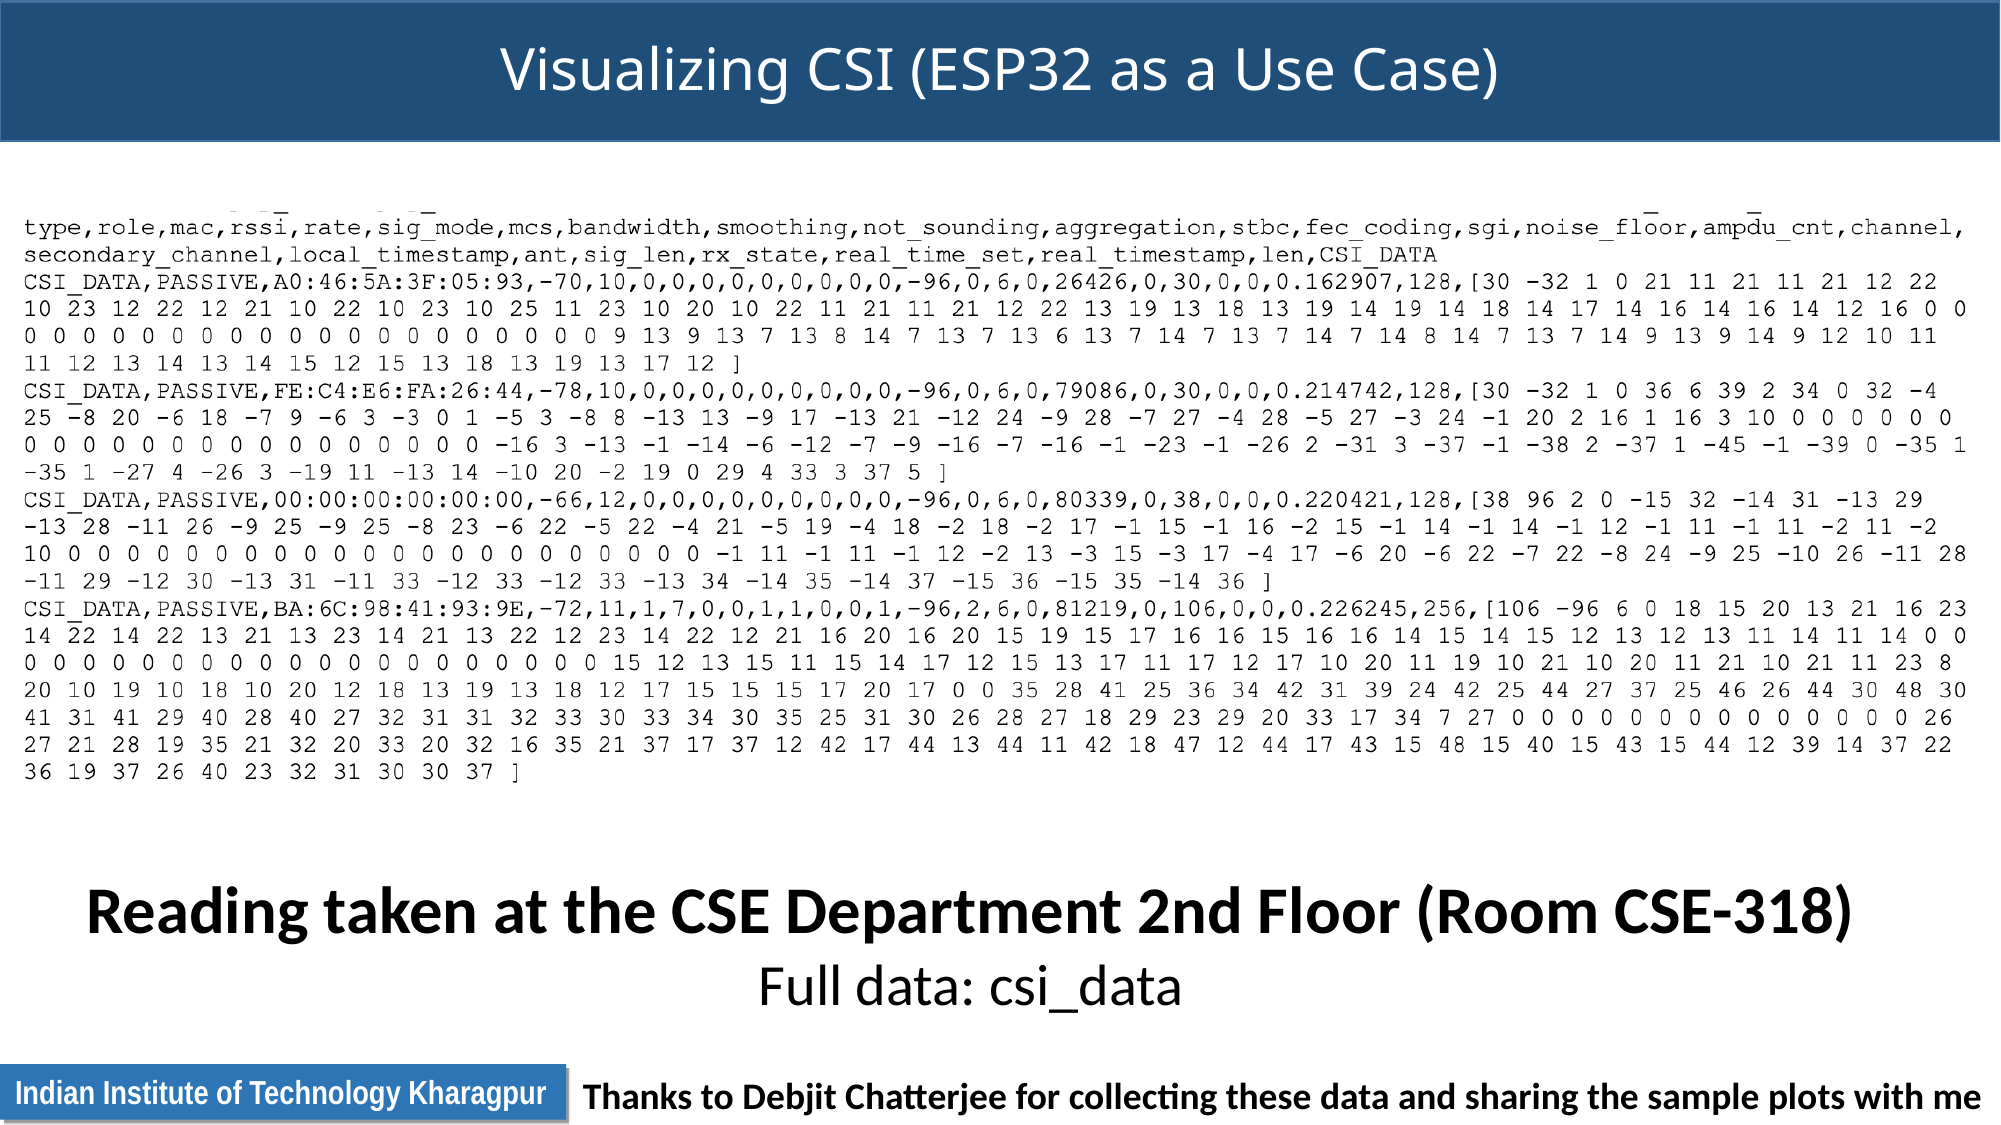

# Visualizing CSI (ESP32 as a Use Case)
Reading taken at the CSE Department 2nd Floor (Room CSE-318)
Full data: csi_data
Thanks to Debjit Chatterjee for collecting these data and sharing the sample plots with me